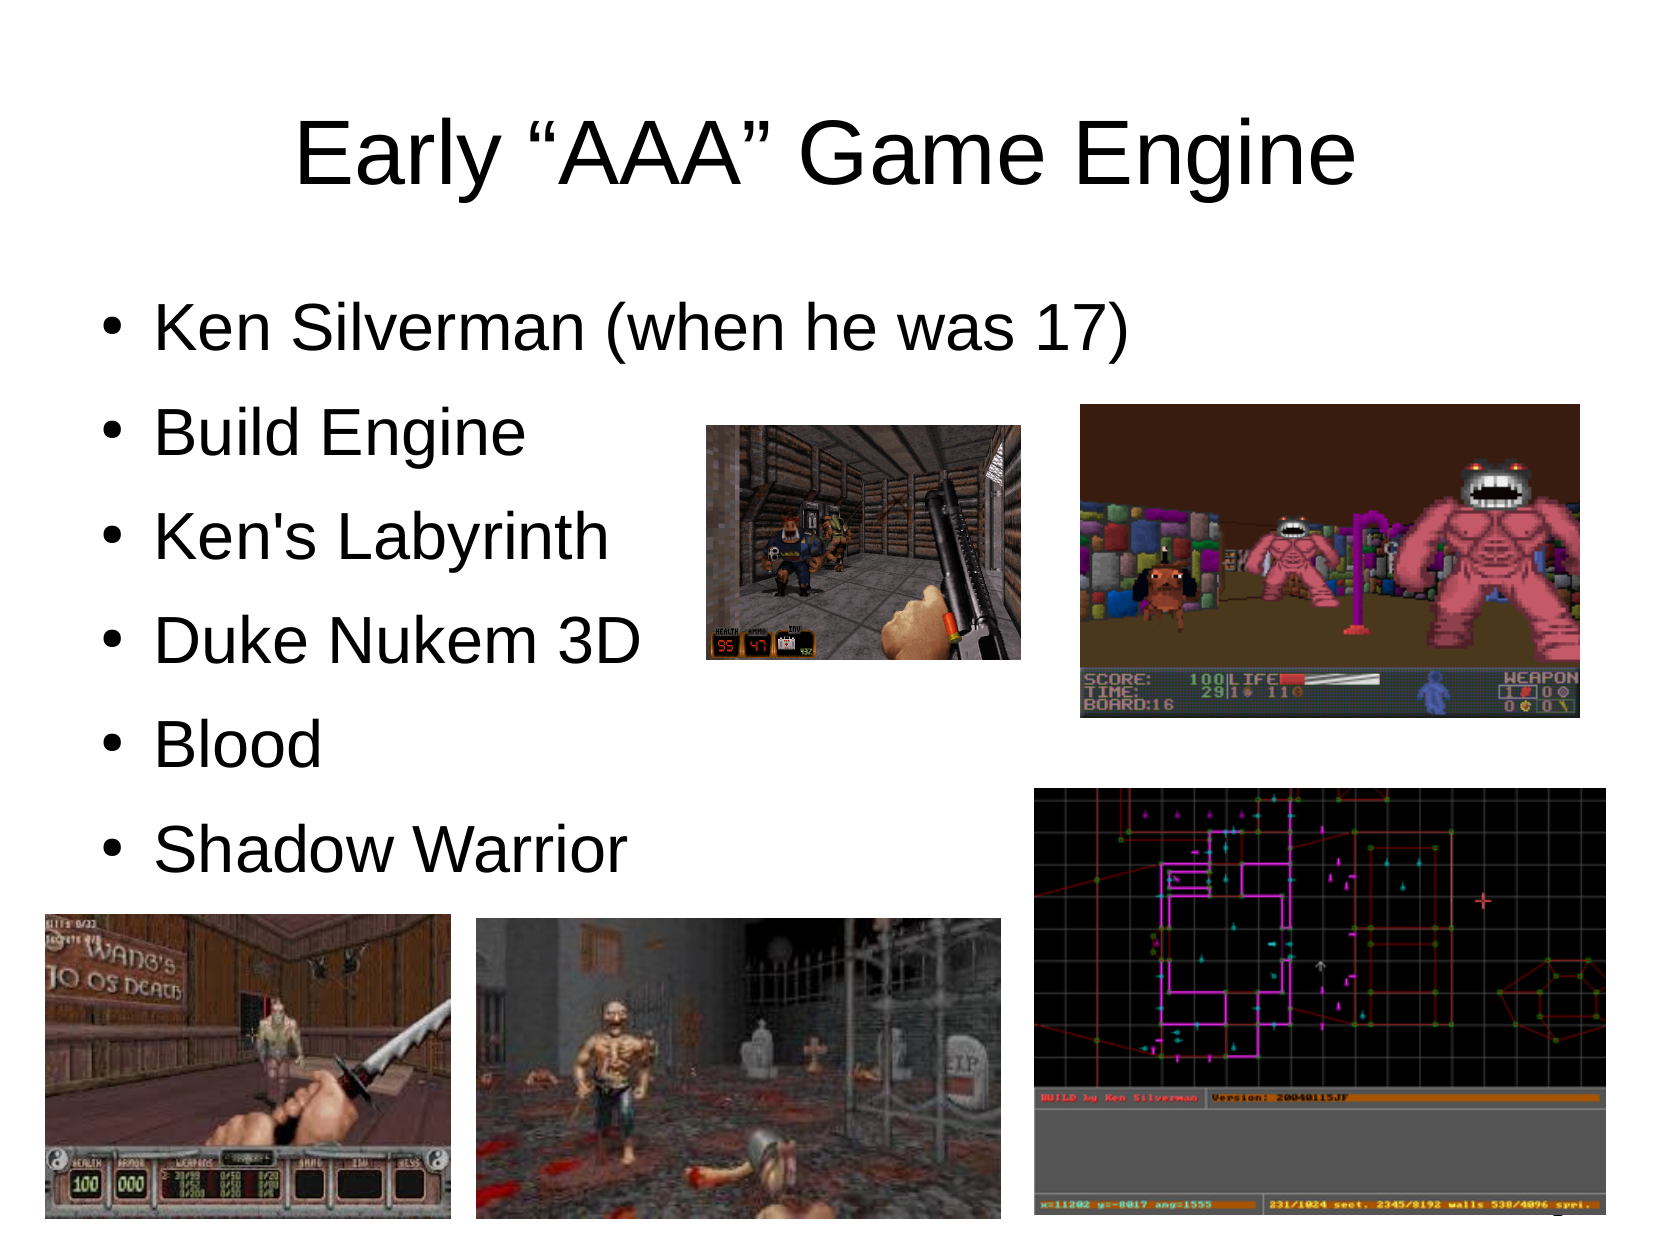

# Early “AAA” Game Engine
Ken Silverman (when he was 17)
Build Engine
Ken's Labyrinth
Duke Nukem 3D
Blood
Shadow Warrior